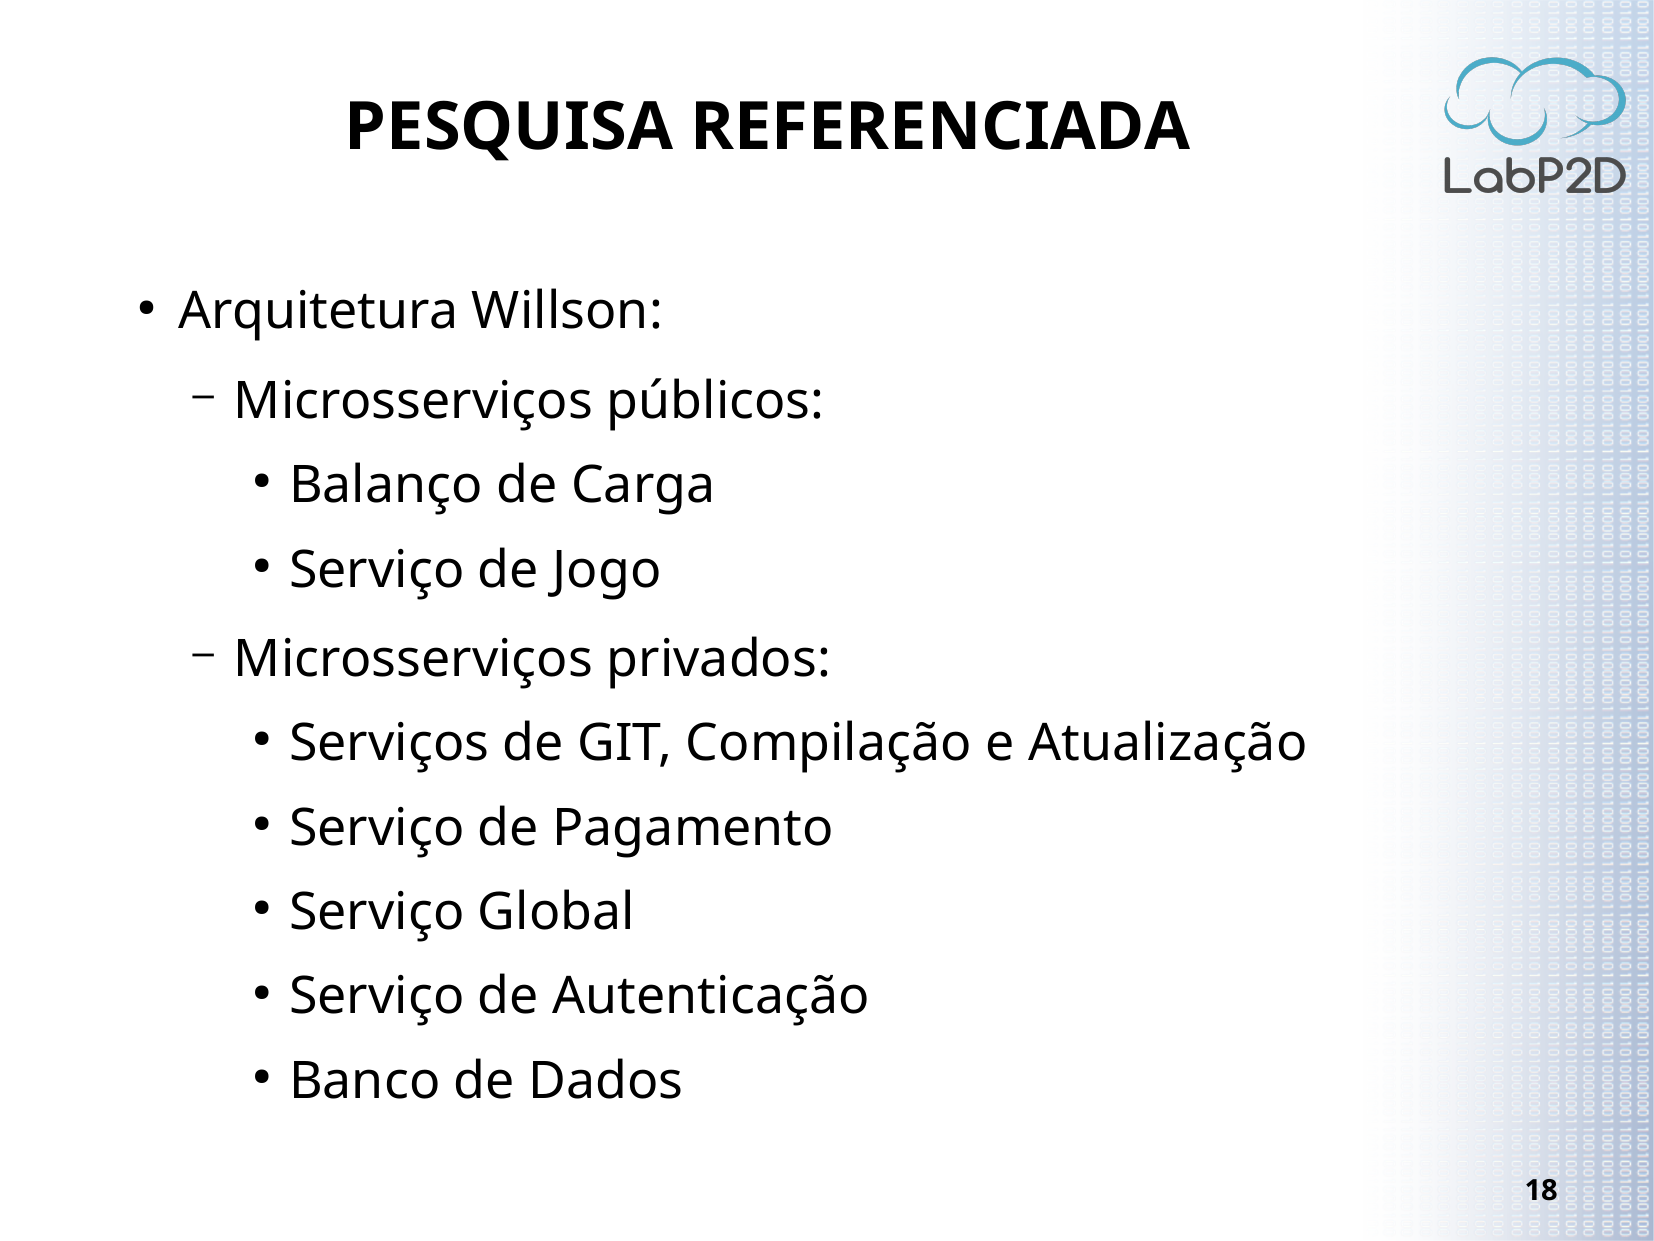

# PESQUISA REFERENCIADA
Arquitetura Willson:
Microsserviços públicos:
Balanço de Carga
Serviço de Jogo
Microsserviços privados:
Serviços de GIT, Compilação e Atualização
Serviço de Pagamento
Serviço Global
Serviço de Autenticação
Banco de Dados
18